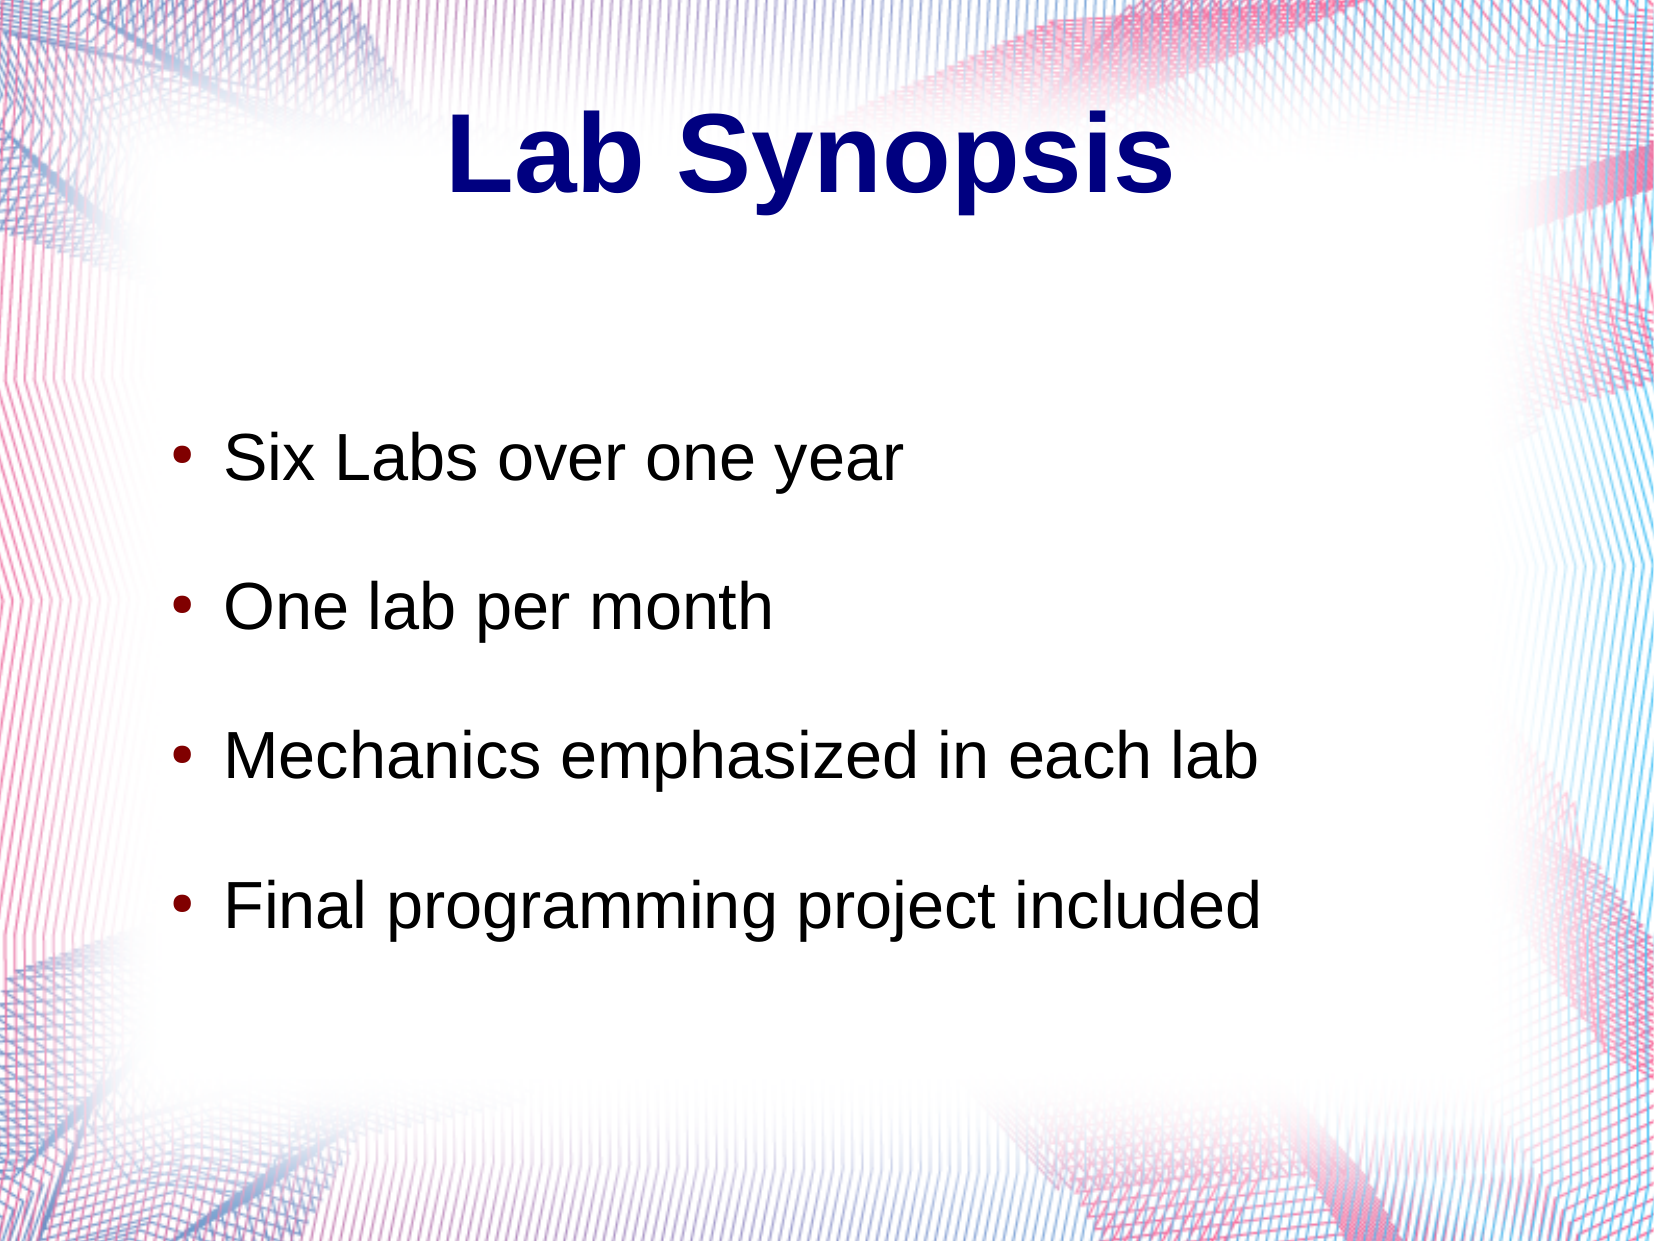

# Lab Synopsis
Six Labs over one year
One lab per month
Mechanics emphasized in each lab
Final programming project included